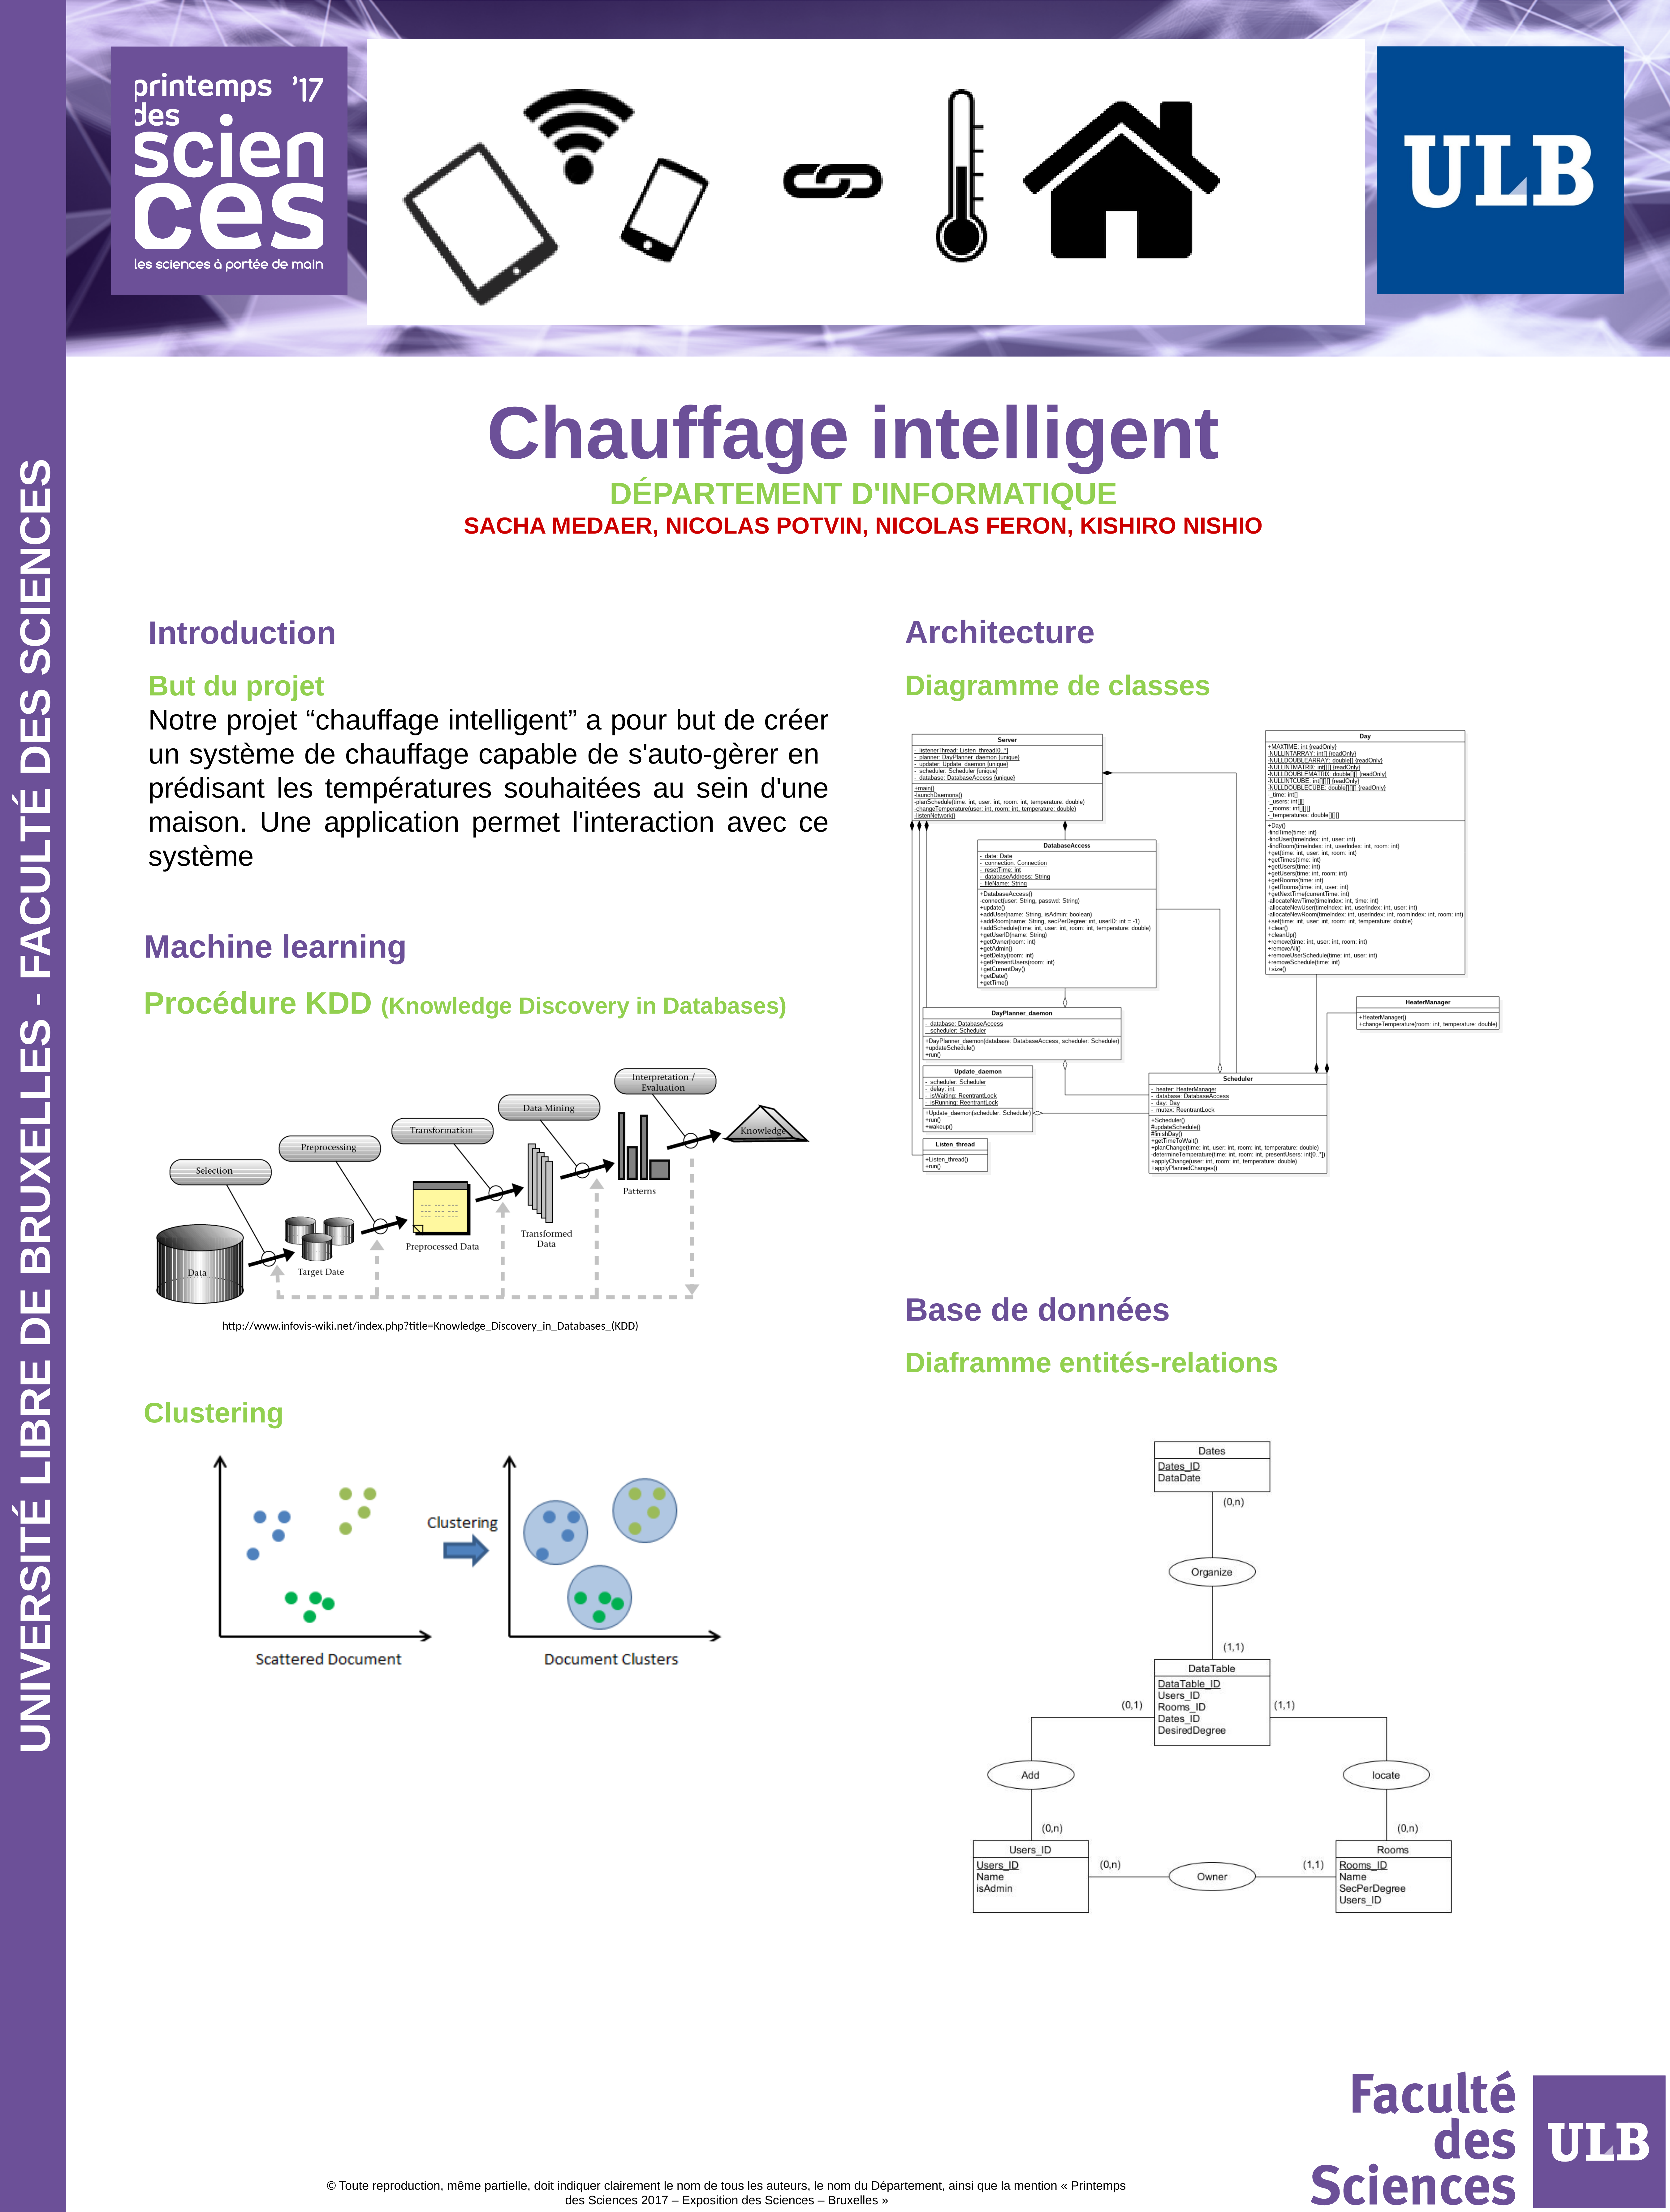

Chauffage intelligent
DÉPARTEMENT D'INFORMATIQUE
SACHA MEDAER, NICOLAS POTVIN, NICOLAS FERON, KISHIRO NISHIO
Architecture
Diagramme de classes
Introduction
But du projet
Notre projet “chauffage intelligent” a pour but de créer un système de chauffage capable de s'auto-gèrer en prédisant les températures souhaitées au sein d'une maison. Une application permet l'interaction avec ce système
Machine learning
Procédure KDD (Knowledge Discovery in Databases)
Clustering
http://www.infovis-wiki.net/index.php?title=Knowledge_Discovery_in_Databases_(KDD)
UNIVERSITÉ LIBRE DE BRUXELLES - FACULTÉ DES SCIENCES
Base de données
Diaframme entités-relations
© Toute reproduction, même partielle, doit indiquer clairement le nom de tous les auteurs, le nom du Département, ainsi que la mention « Printemps des Sciences 2017 – Exposition des Sciences – Bruxelles »